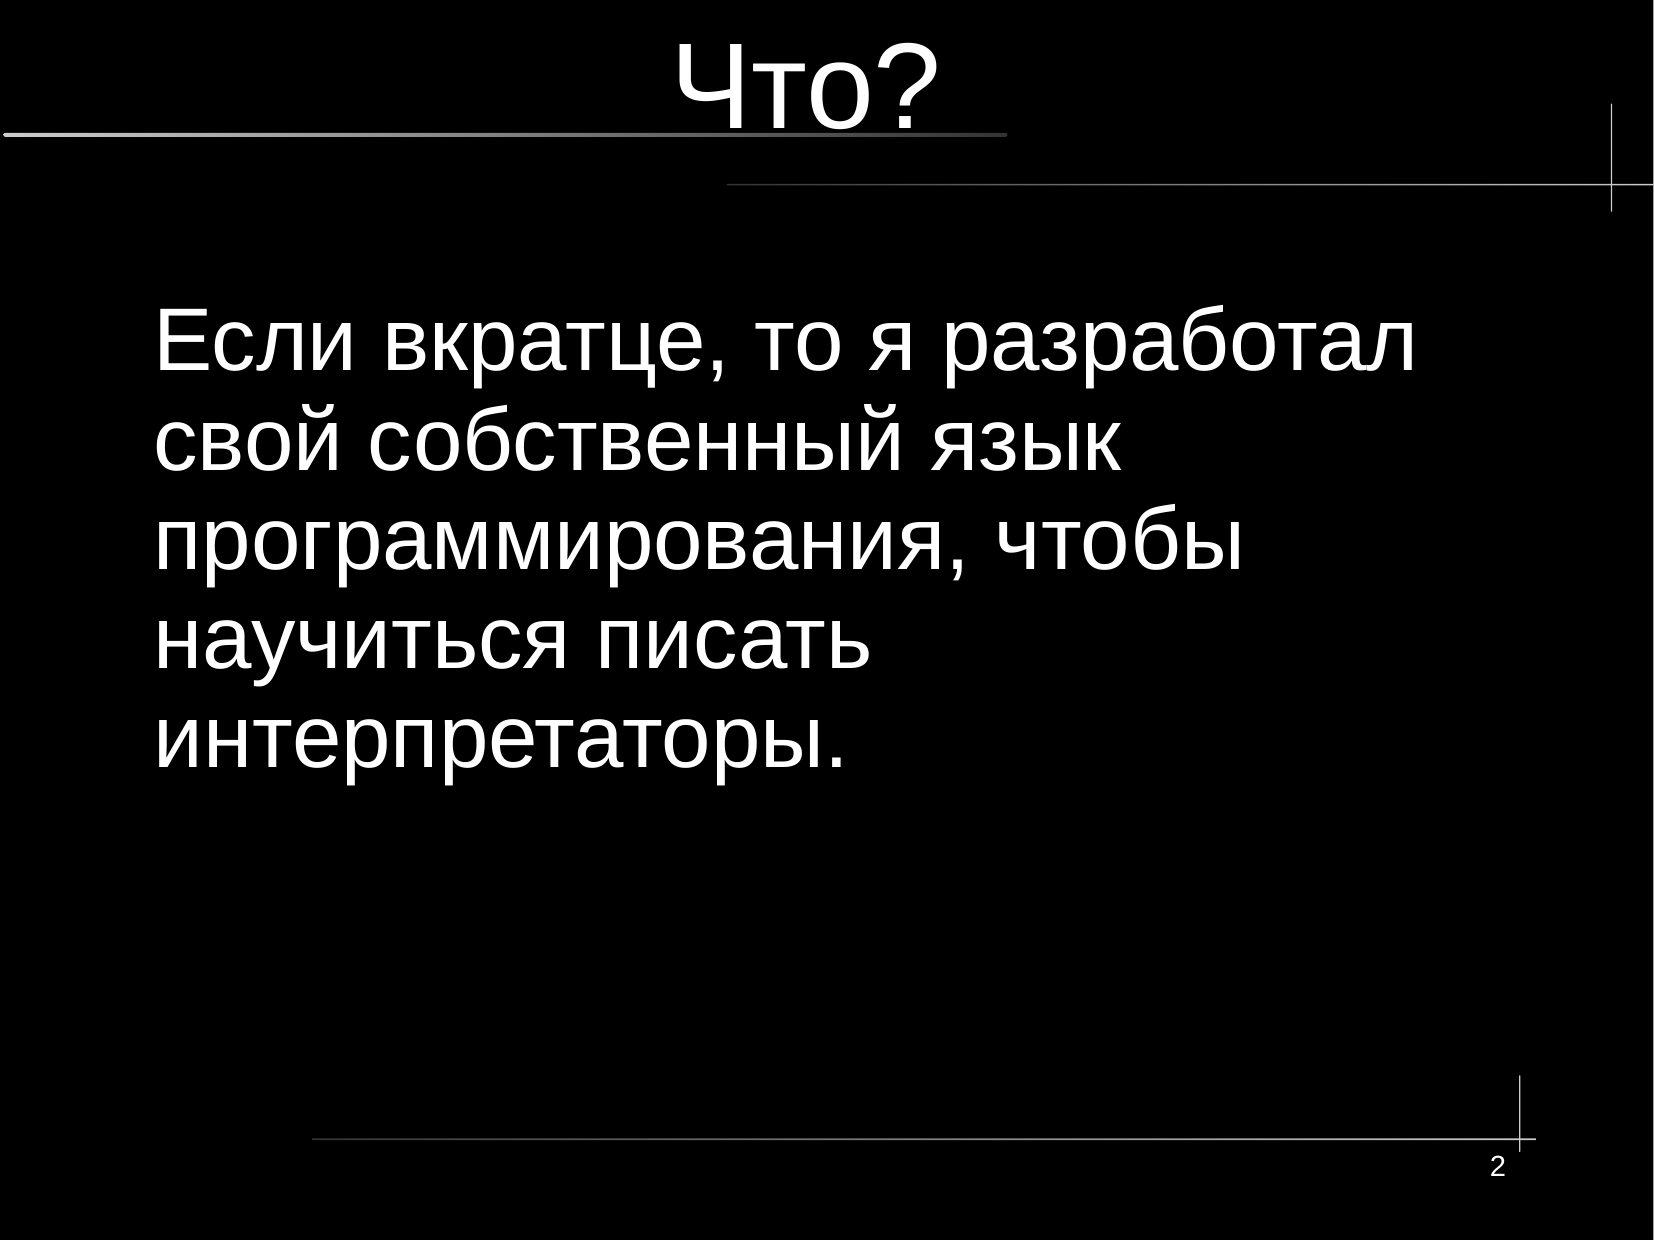

# Что?
Если вкратце, то я разработал свой собственный язык программирования, чтобы научиться писать интерпретаторы.
2